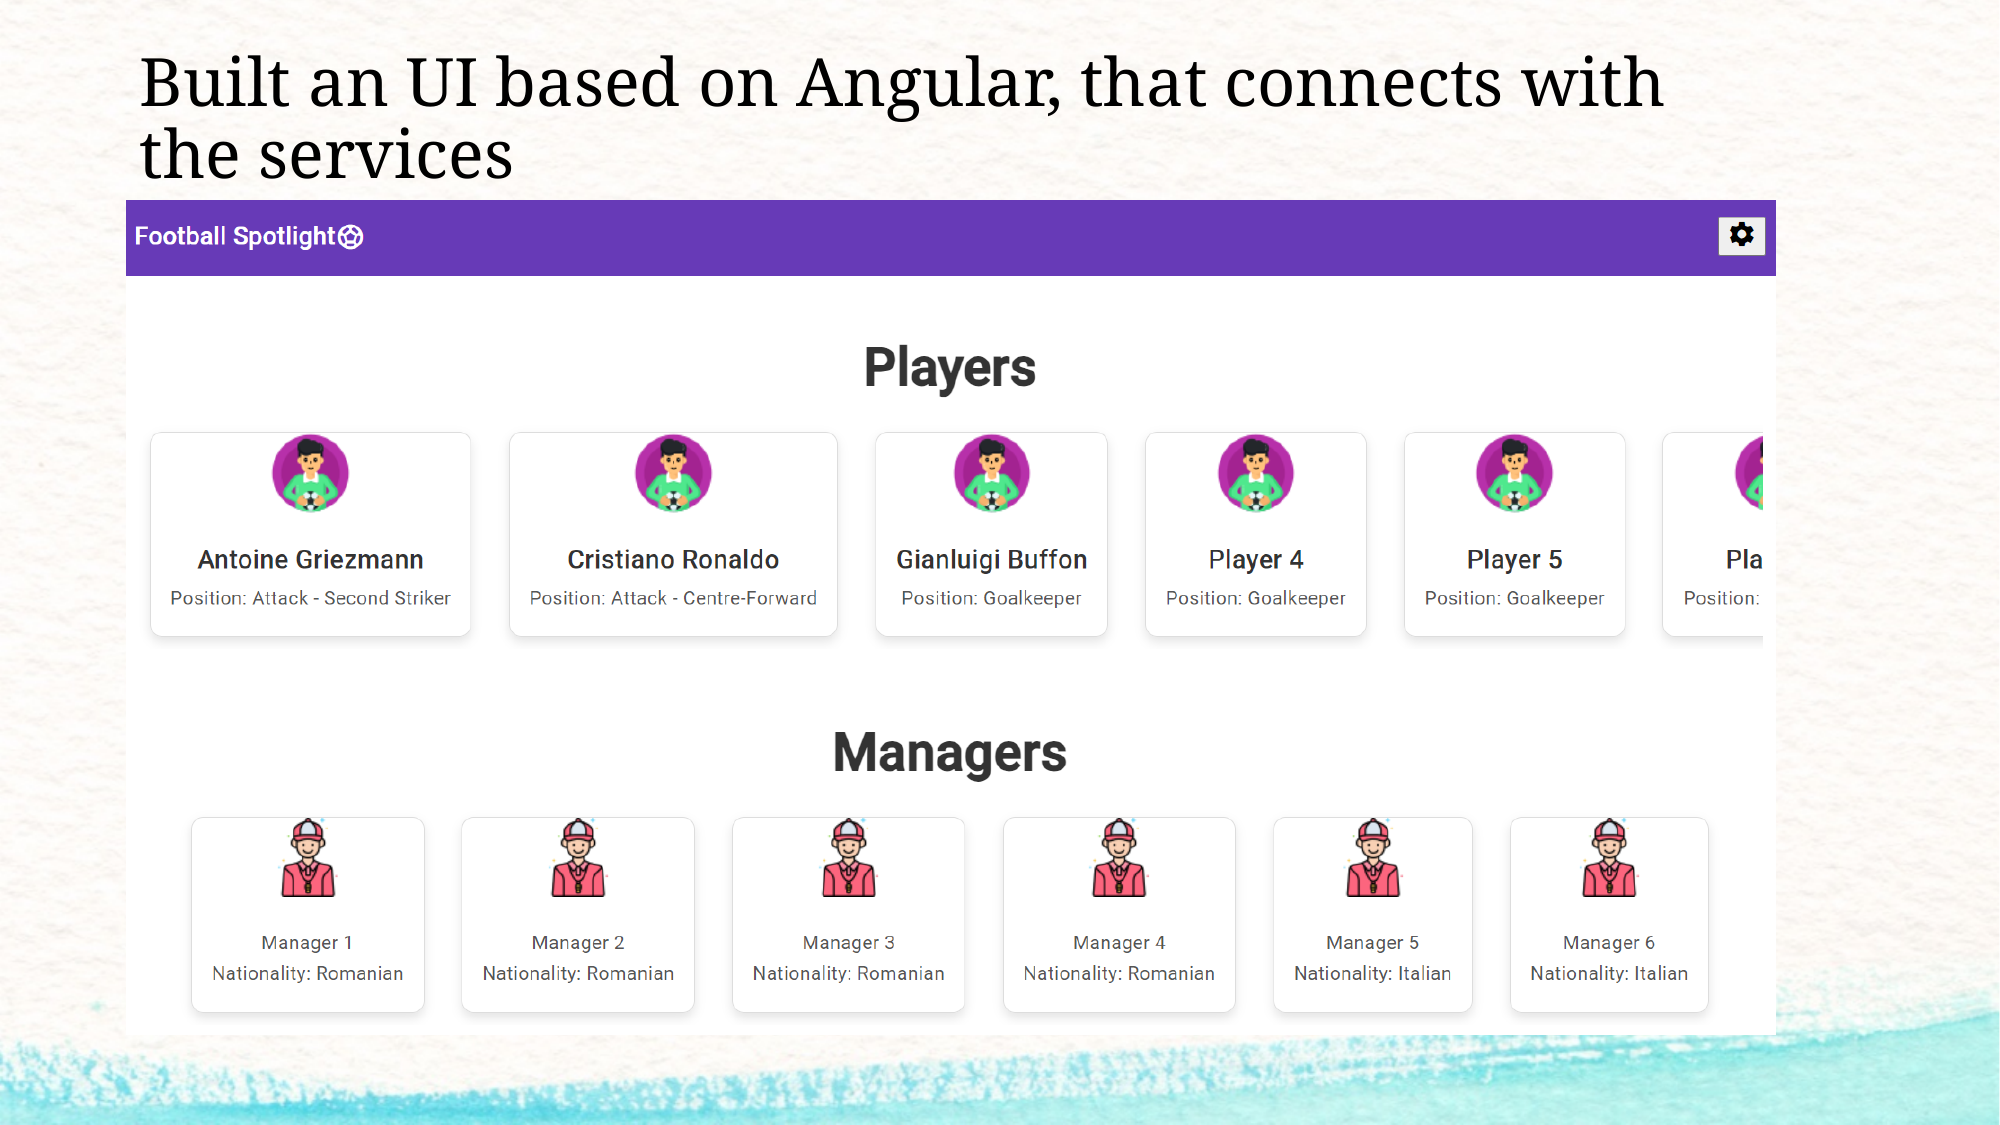

# Built an UI based on Angular, that connects with the services
This Apache Camel route demonstrates a dynamic routing scenario where XML data is transformed to JSON format based on a random selection of controllers. Here's a breakdown: